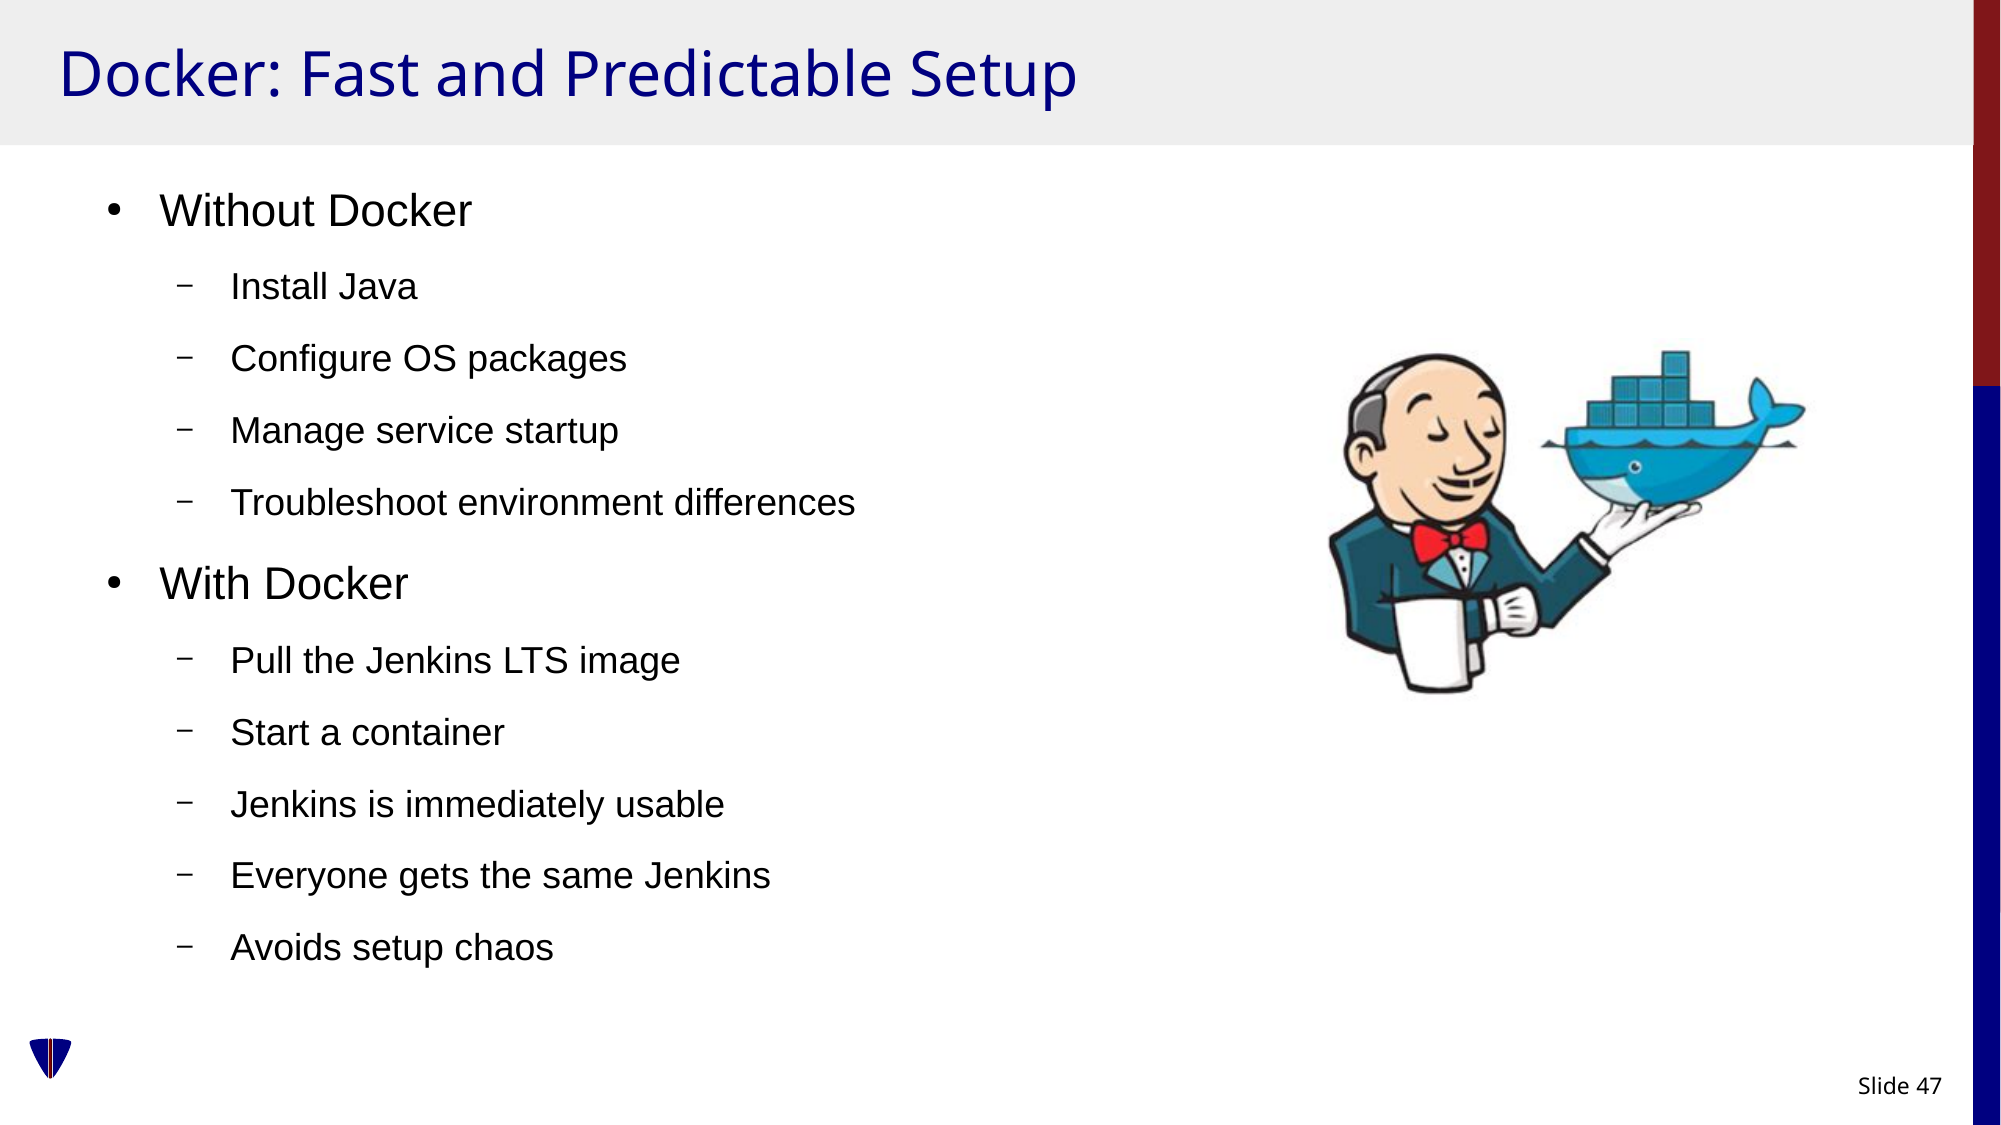

# Docker: Fast and Predictable Setup
Without Docker
Install Java
Configure OS packages
Manage service startup
Troubleshoot environment differences
With Docker
Pull the Jenkins LTS image
Start a container
Jenkins is immediately usable
Everyone gets the same Jenkins
Avoids setup chaos